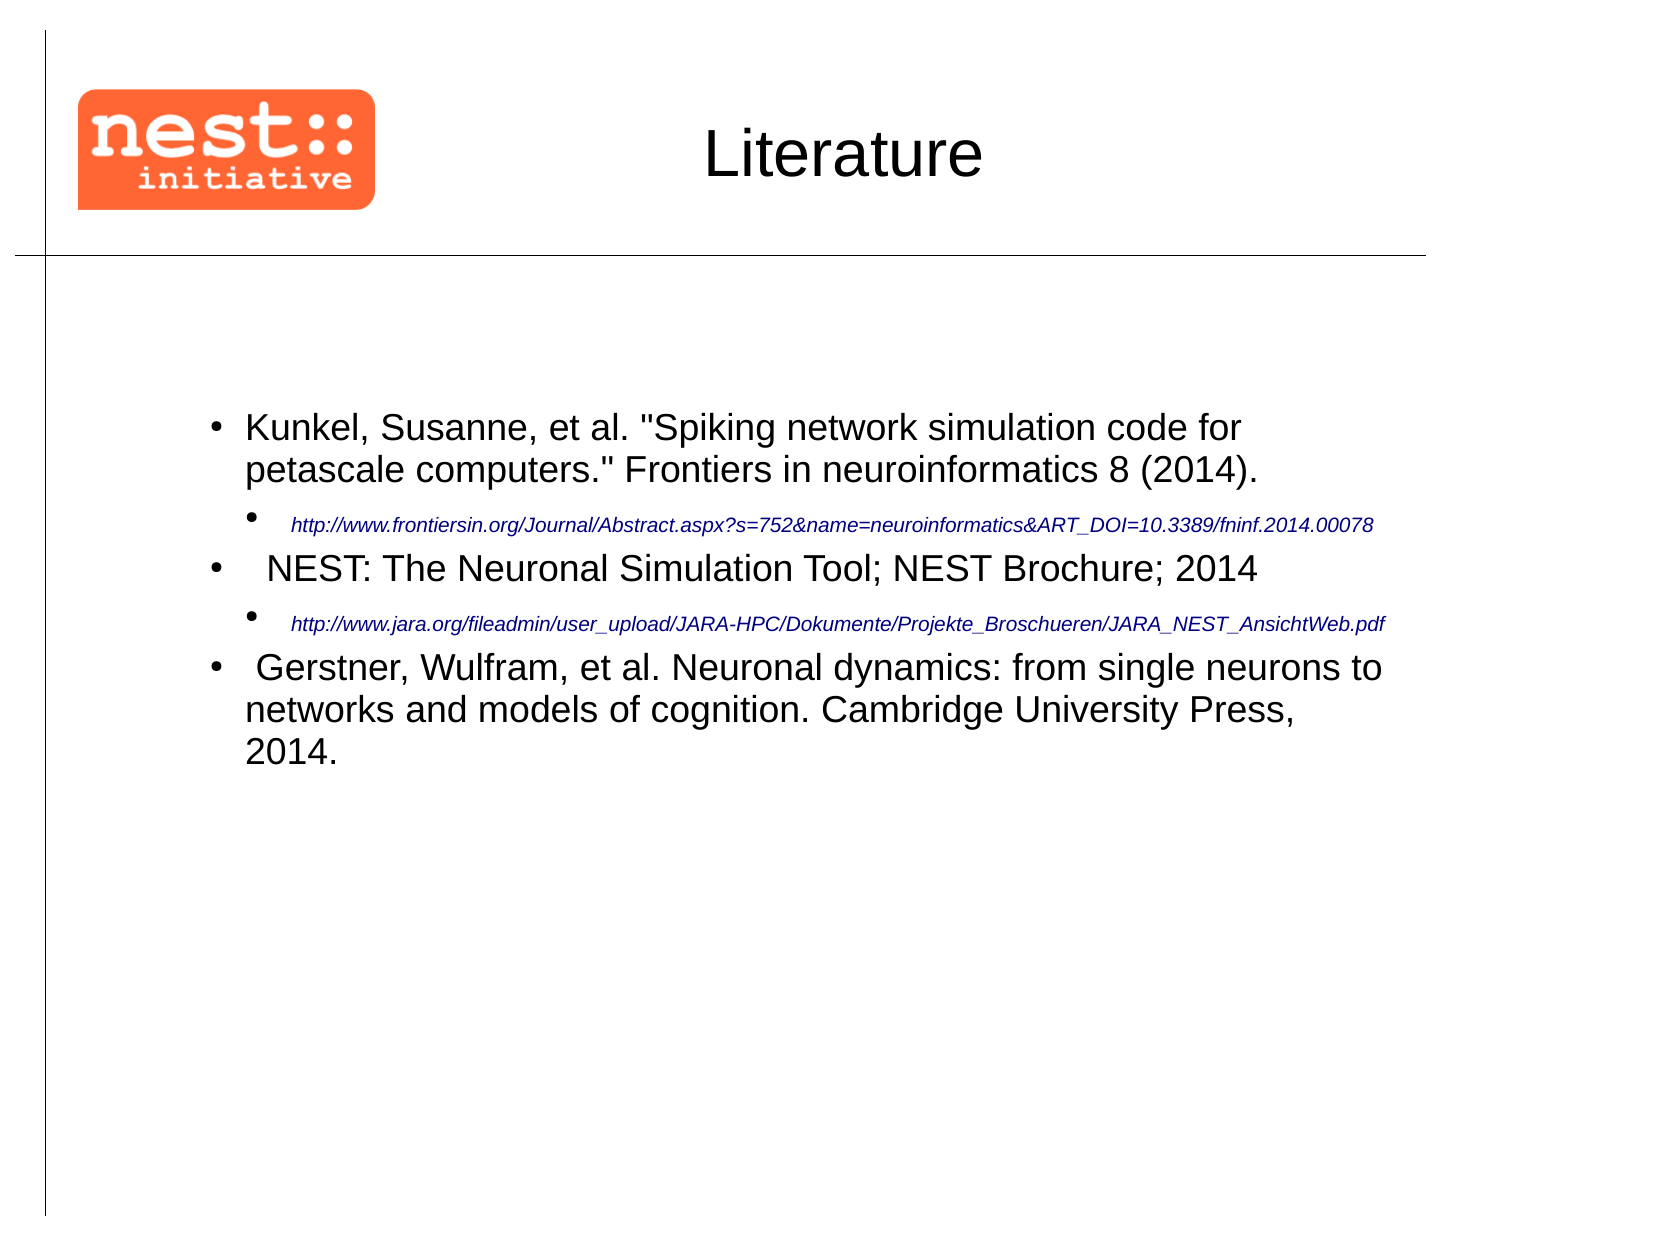

# Literature
Kunkel, Susanne, et al. "Spiking network simulation code for petascale computers." Frontiers in neuroinformatics 8 (2014).
 http://www.frontiersin.org/Journal/Abstract.aspx?s=752&name=neuroinformatics&ART_DOI=10.3389/fninf.2014.00078
 NEST: The Neuronal Simulation Tool; NEST Brochure; 2014
 http://www.jara.org/fileadmin/user_upload/JARA-HPC/Dokumente/Projekte_Broschueren/JARA_NEST_AnsichtWeb.pdf
 Gerstner, Wulfram, et al. Neuronal dynamics: from single neurons to networks and models of cognition. Cambridge University Press, 2014.